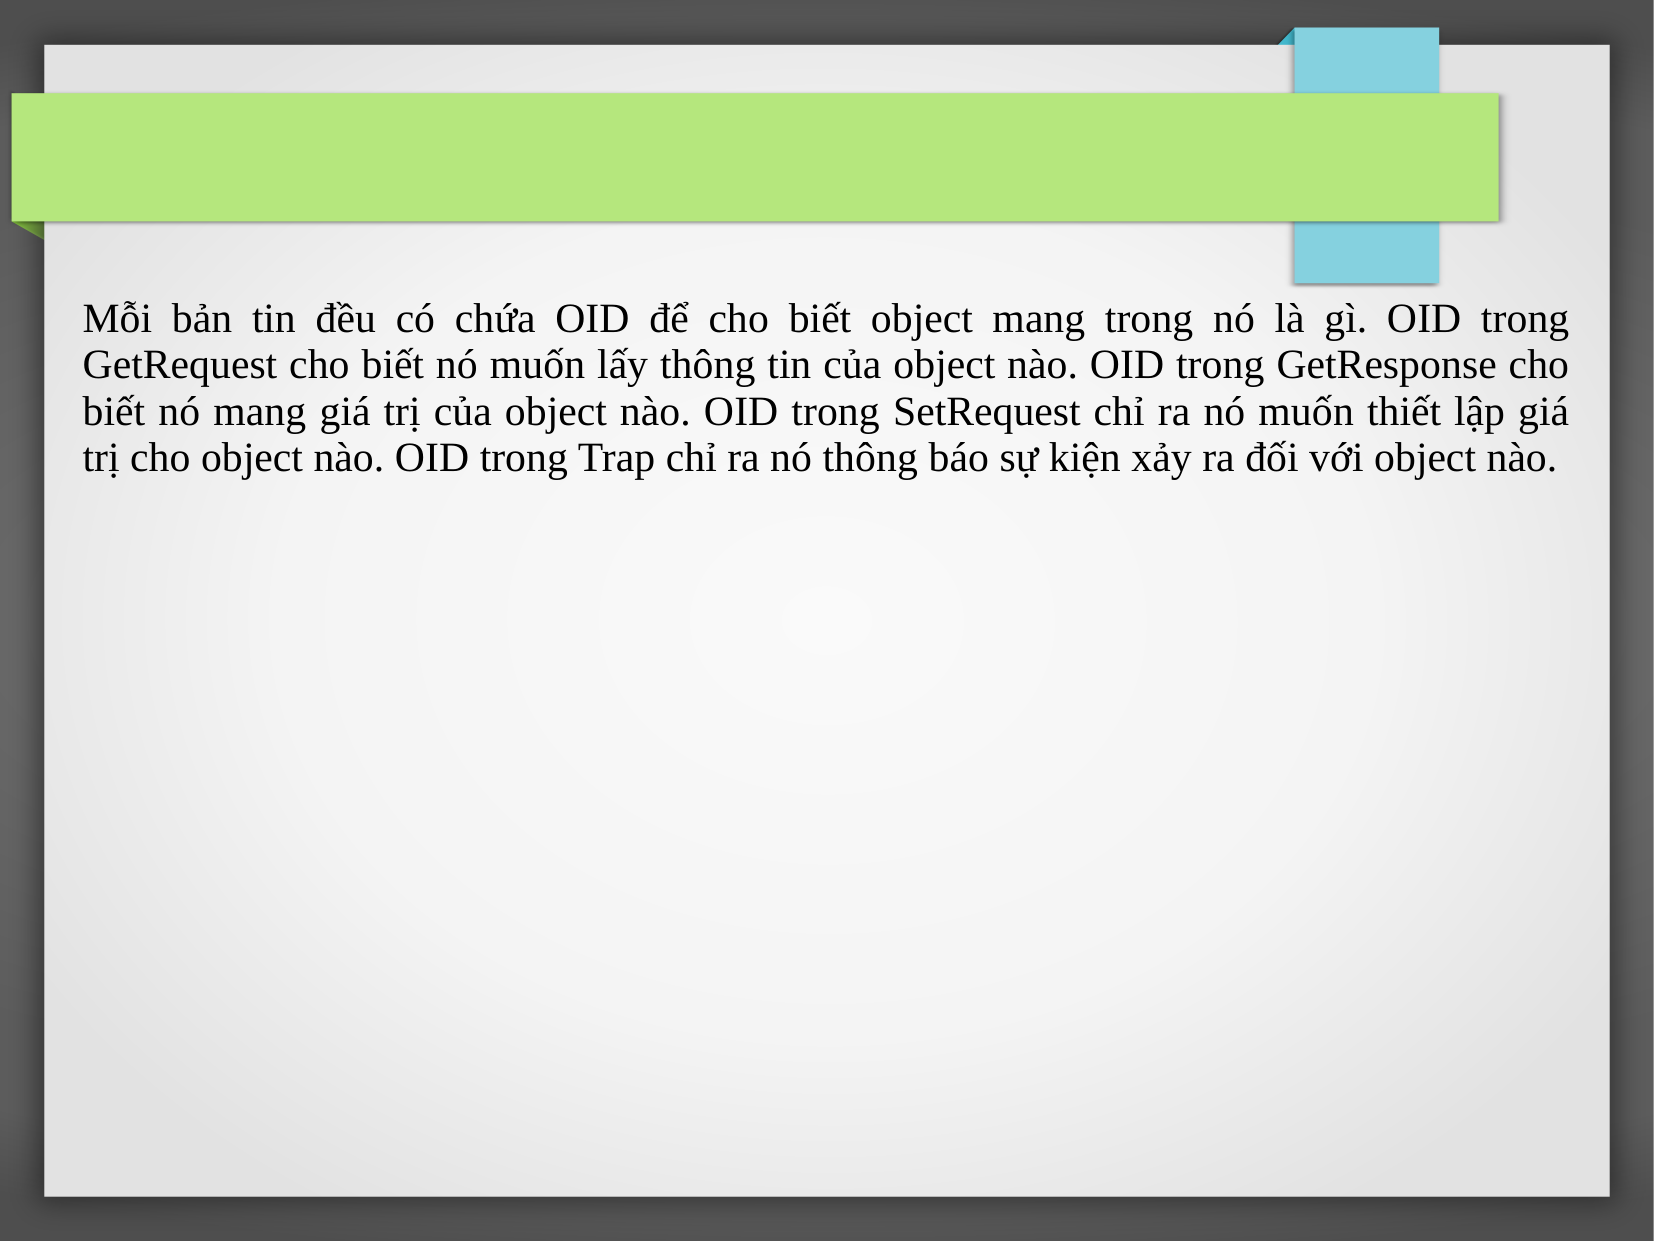

#
Mỗi bản tin đều có chứa OID để cho biết object mang trong nó là gì. OID trong GetRequest cho biết nó muốn lấy thông tin của object nào. OID trong GetResponse cho biết nó mang giá trị của object nào. OID trong SetRequest chỉ ra nó muốn thiết lập giá trị cho object nào. OID trong Trap chỉ ra nó thông báo sự kiện xảy ra đối với object nào.